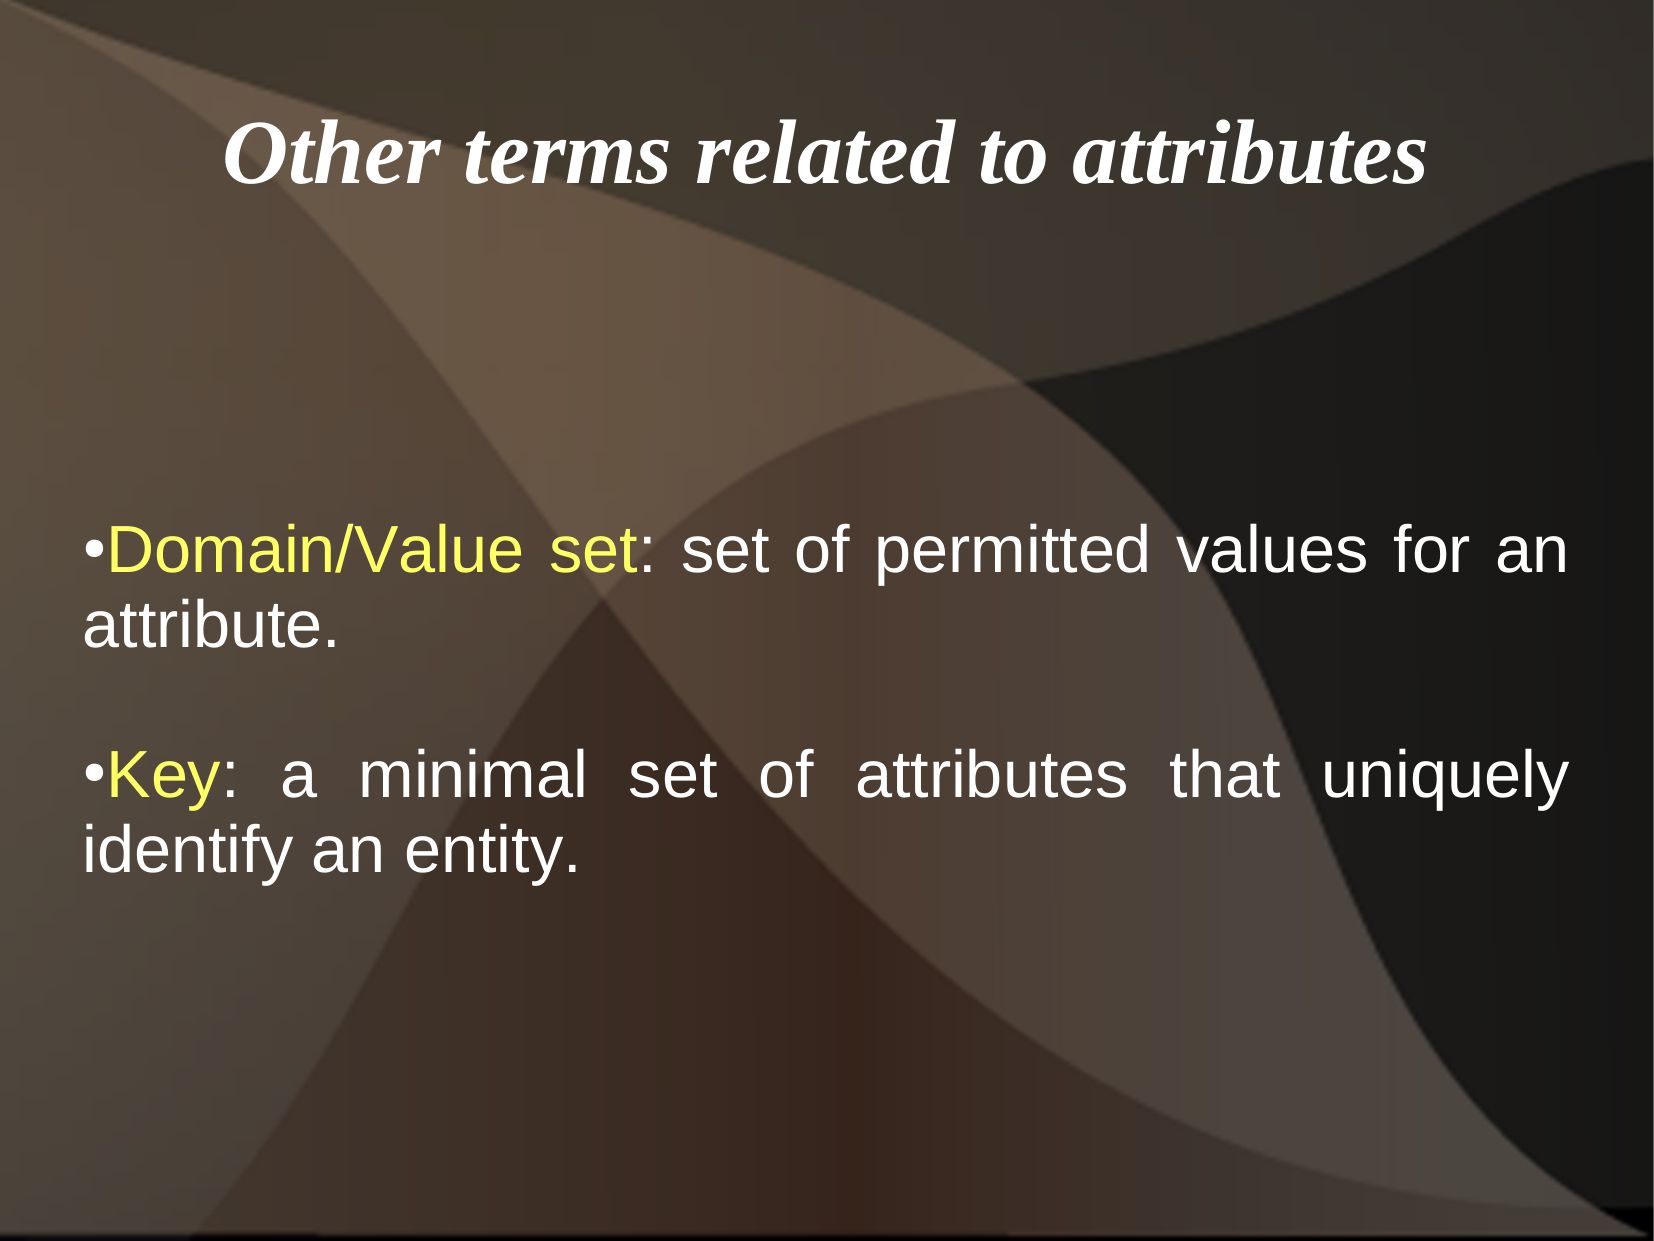

# Other terms related to attributes
Domain/Value set: set of permitted values for an attribute.
Key: a minimal set of attributes that uniquely identify an entity.